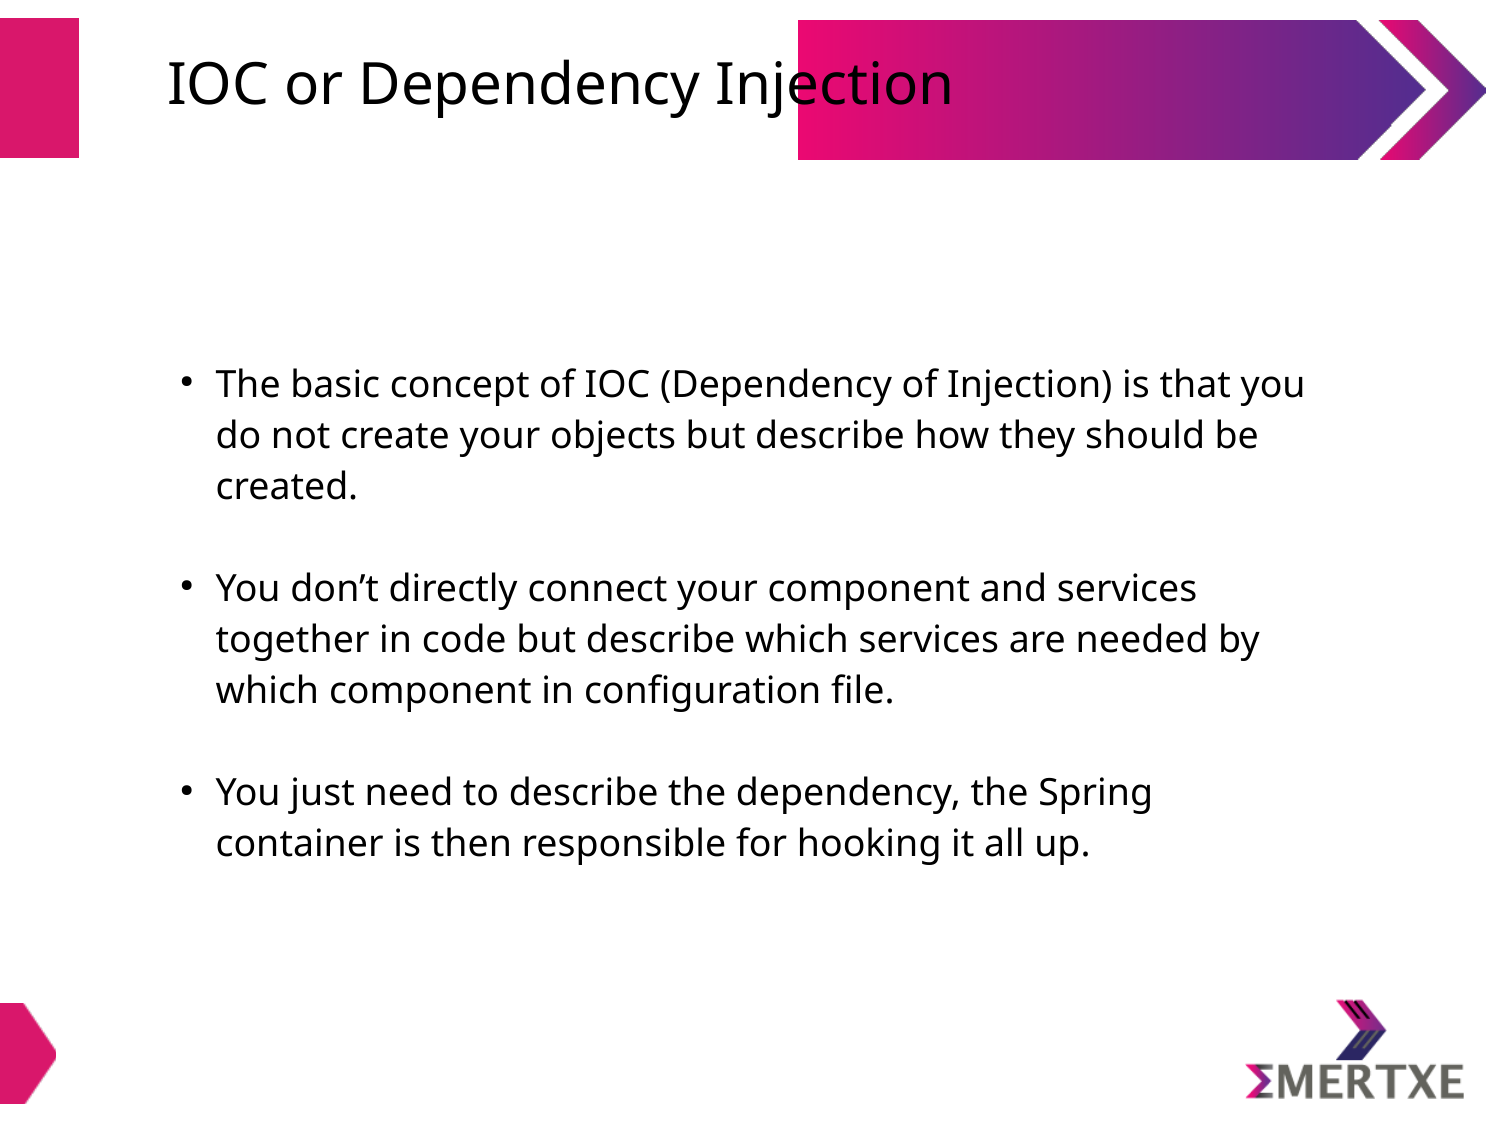

IOC or Dependency Injection
The basic concept of IOC (Dependency of Injection) is that you do not create your objects but describe how they should be created.
You don’t directly connect your component and services together in code but describe which services are needed by which component in configuration file.
You just need to describe the dependency, the Spring container is then responsible for hooking it all up.